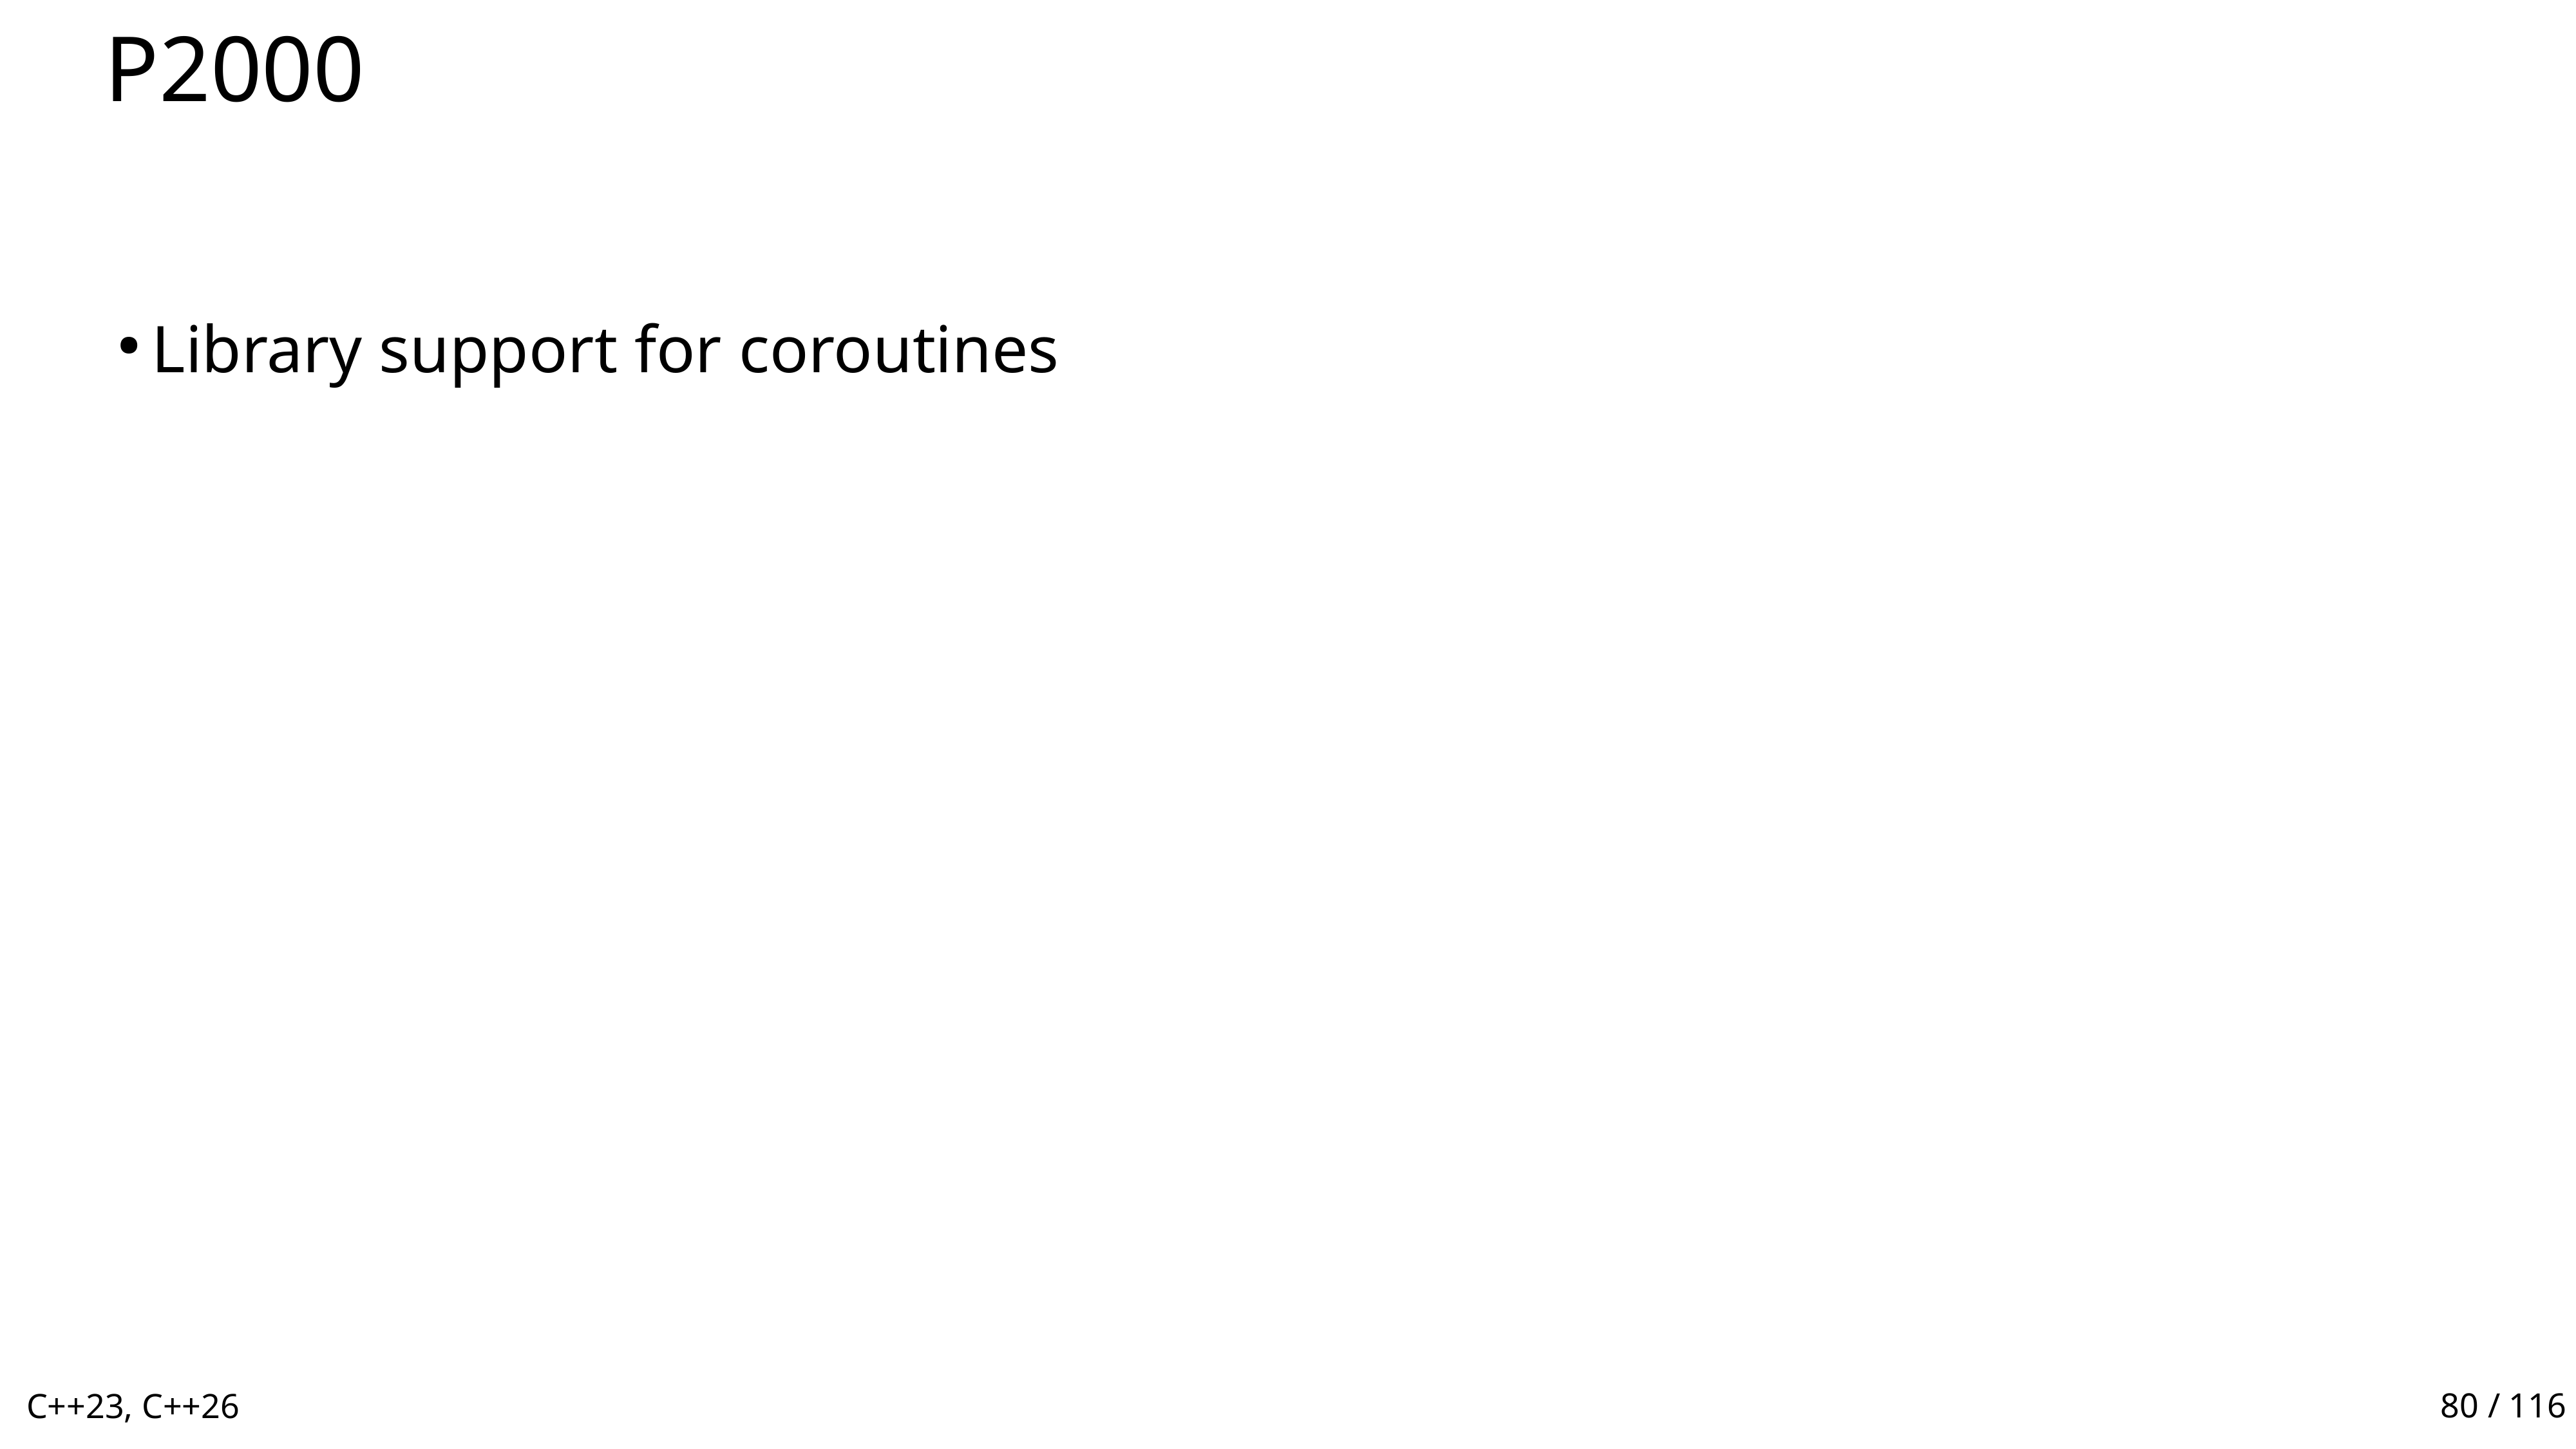

P2000
# Library support for coroutines
C++23, C++26